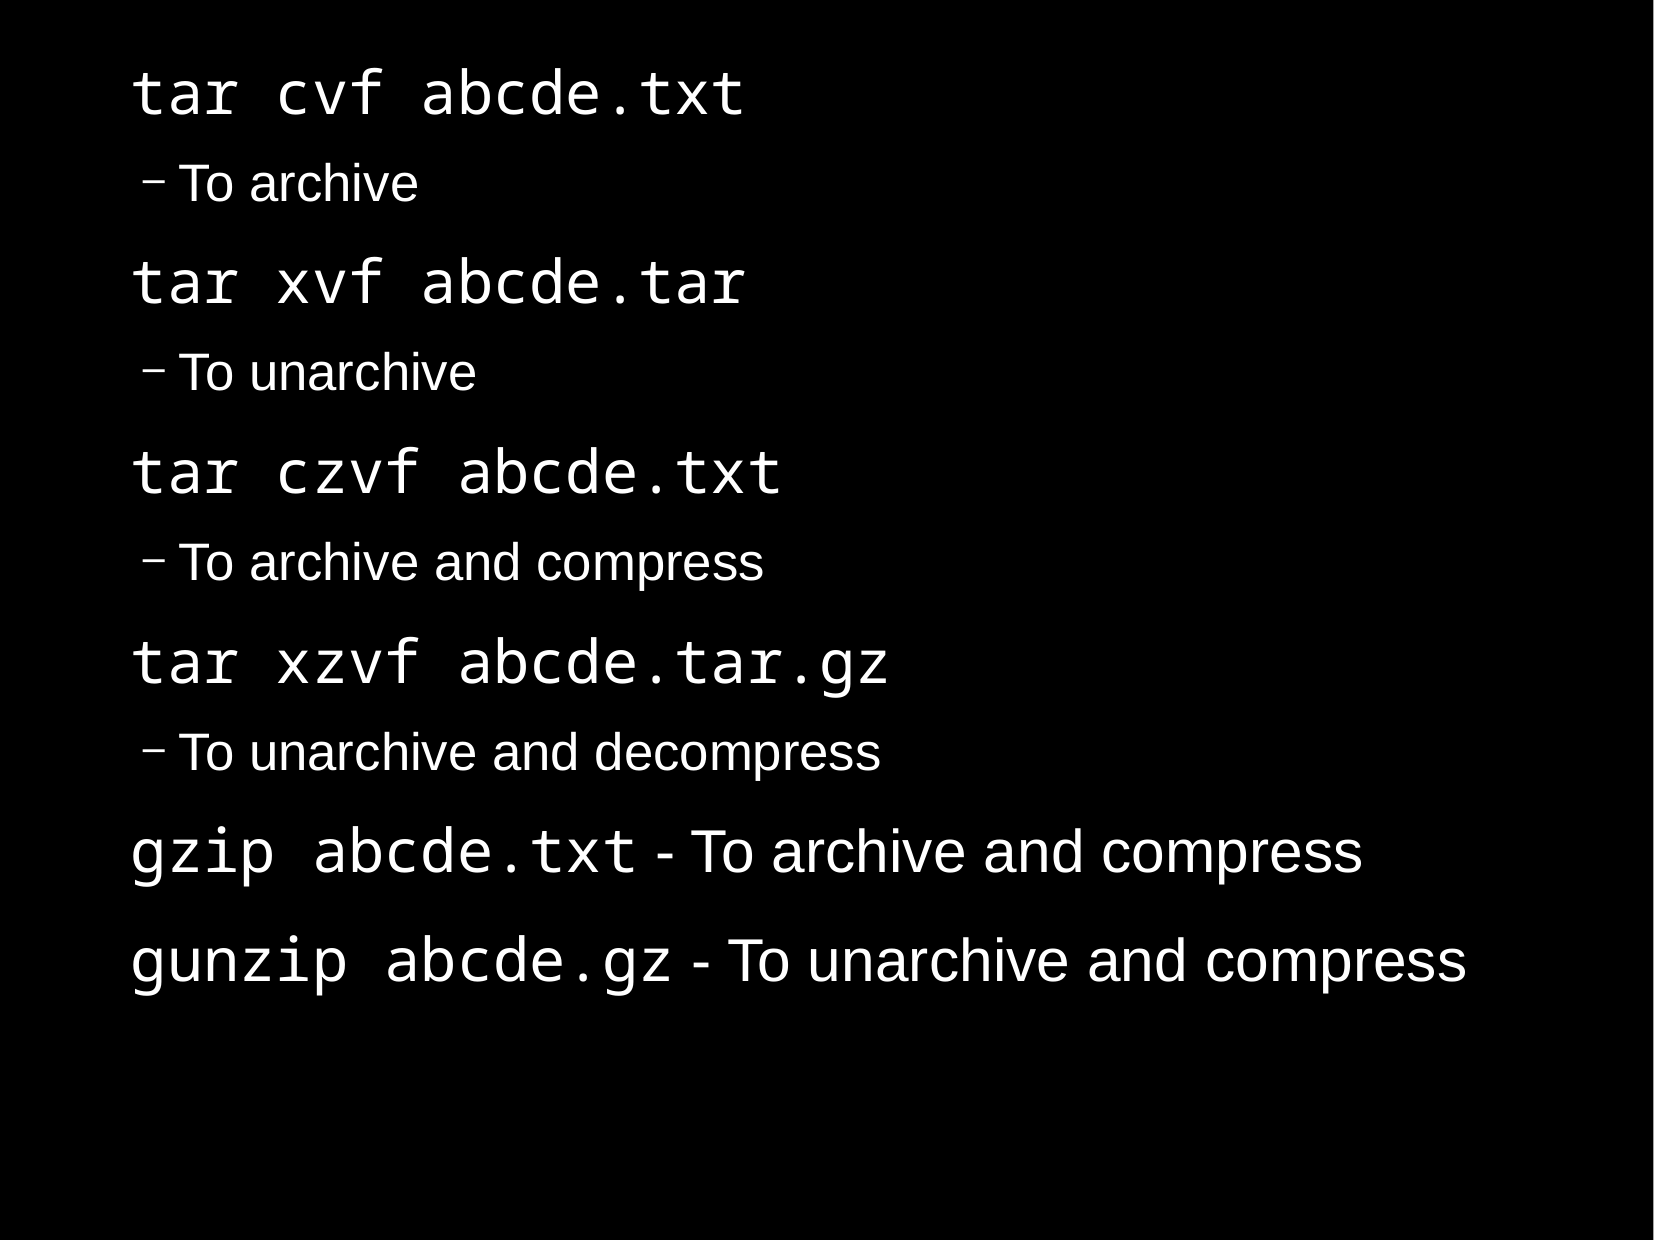

# tar cvf abcde.txt
To archive
tar xvf abcde.tar
To unarchive
tar czvf abcde.txt
To archive and compress
tar xzvf abcde.tar.gz
To unarchive and decompress
gzip abcde.txt - To archive and compress
gunzip abcde.gz - To unarchive and compress